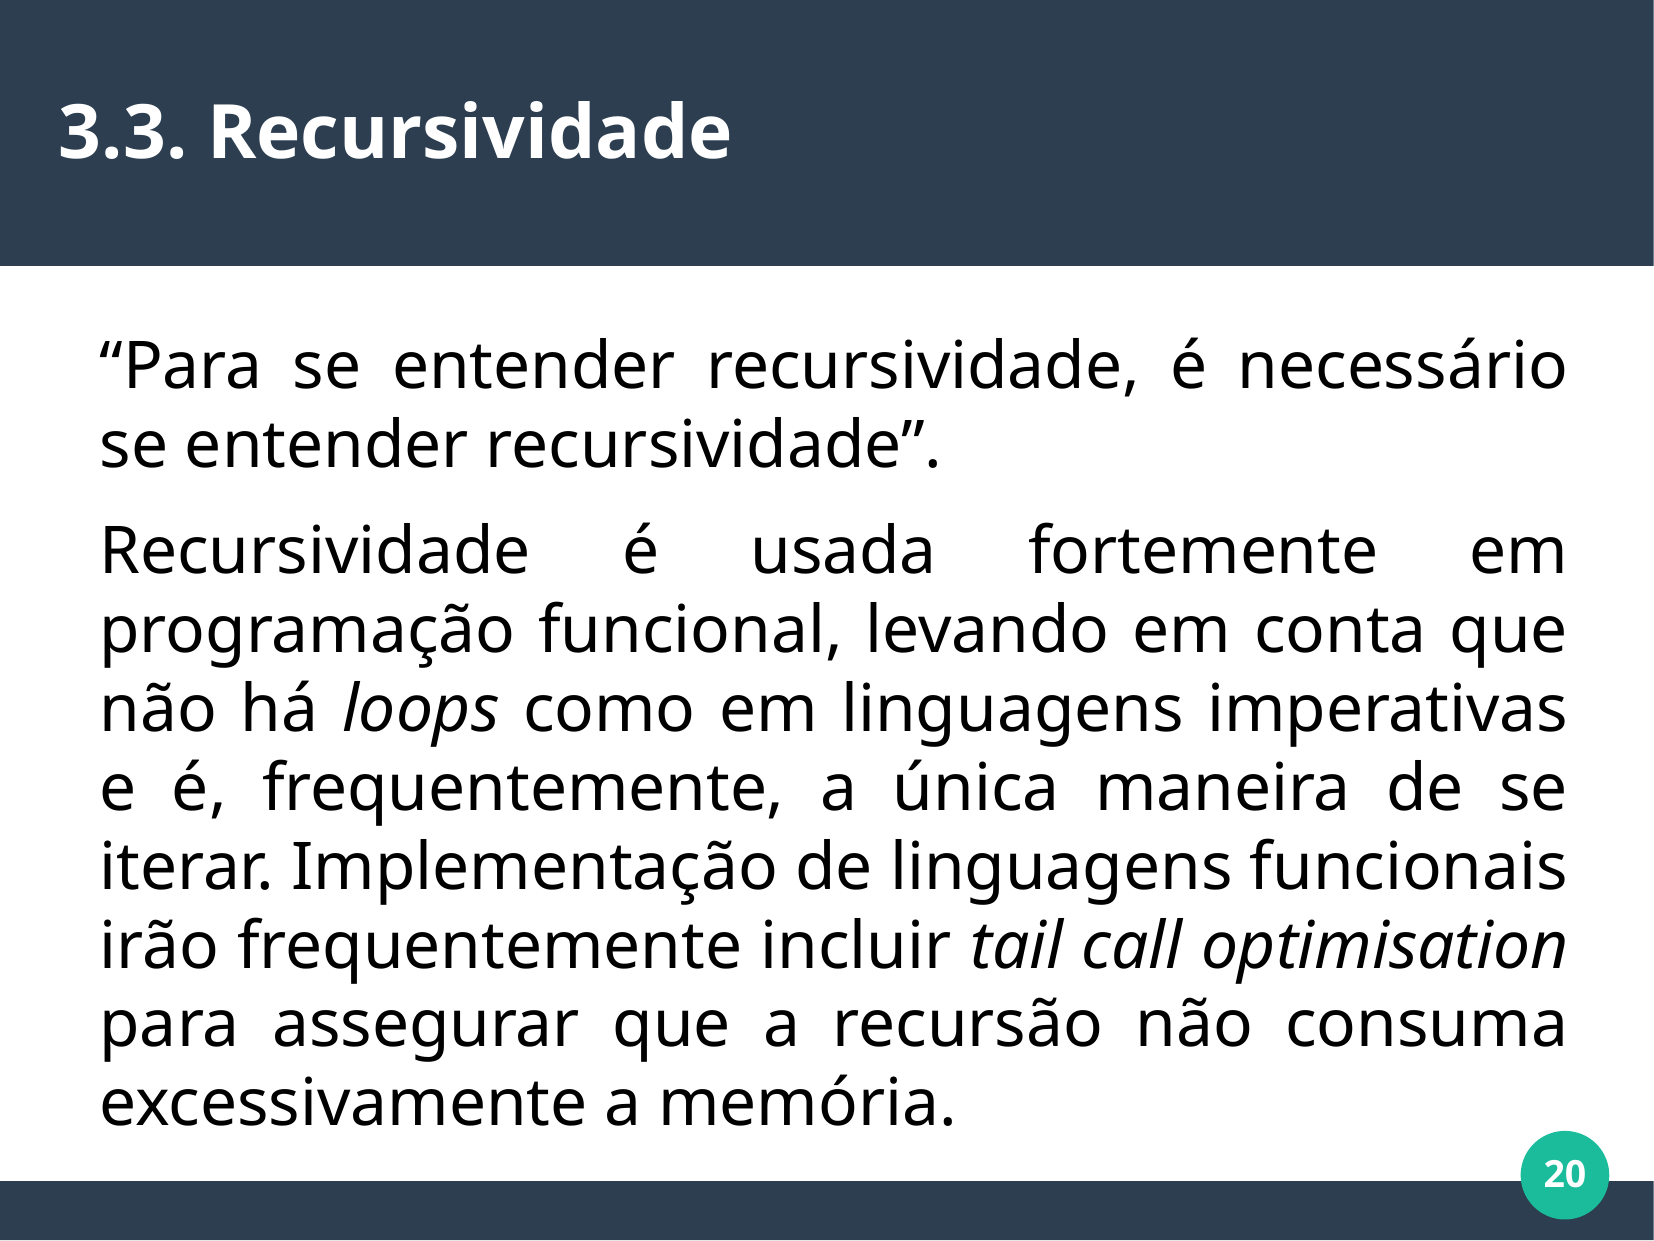

# 3.3. Recursividade
“Para se entender recursividade, é necessário se entender recursividade”.
Recursividade é usada fortemente em programação funcional, levando em conta que não há loops como em linguagens imperativas e é, frequentemente, a única maneira de se iterar. Implementação de linguagens funcionais irão frequentemente incluir tail call optimisation para assegurar que a recursão não consuma excessivamente a memória.